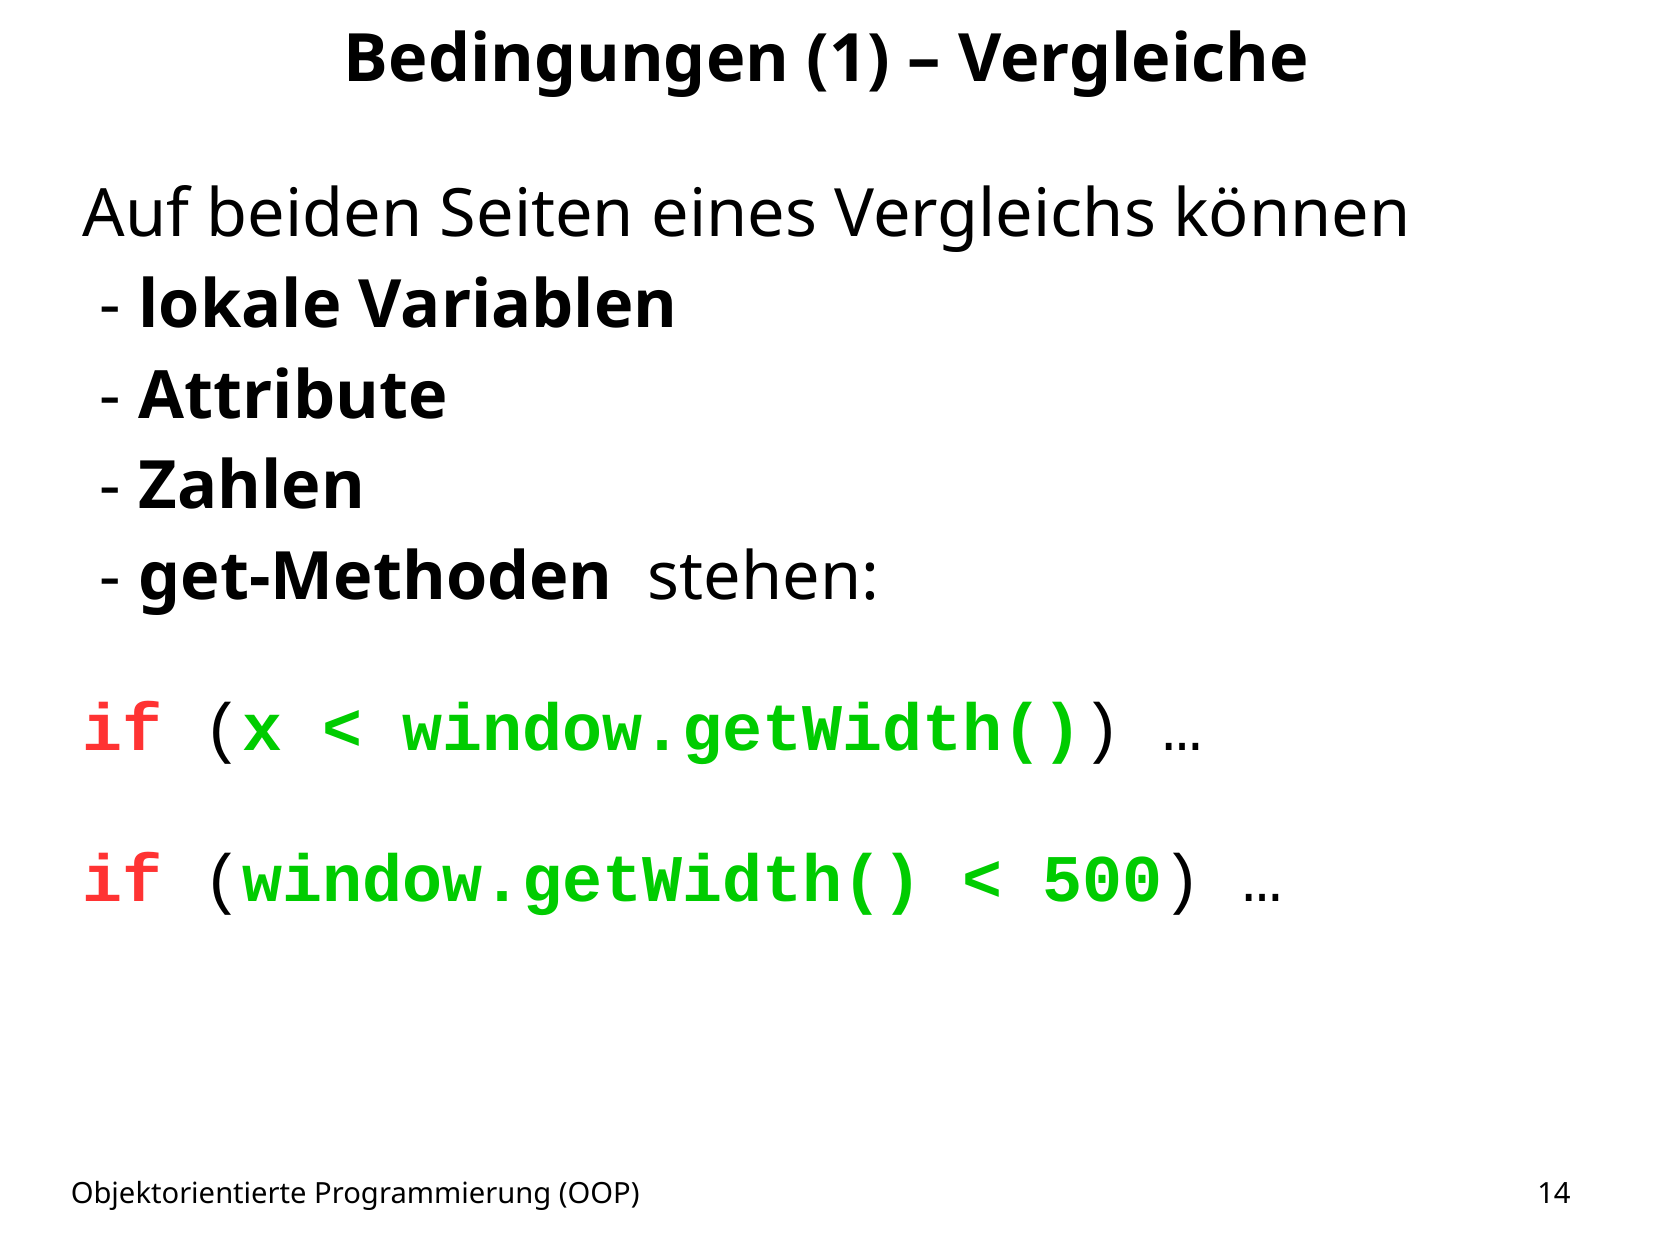

# Bedingungen (1) – Vergleiche
Auf beiden Seiten eines Vergleichs können
 - lokale Variablen
 - Attribute
 - Zahlen
 - get-Methoden stehen:
if (x < window.getWidth()) …
if (window.getWidth() < 500) …
Objektorientierte Programmierung (OOP)
14